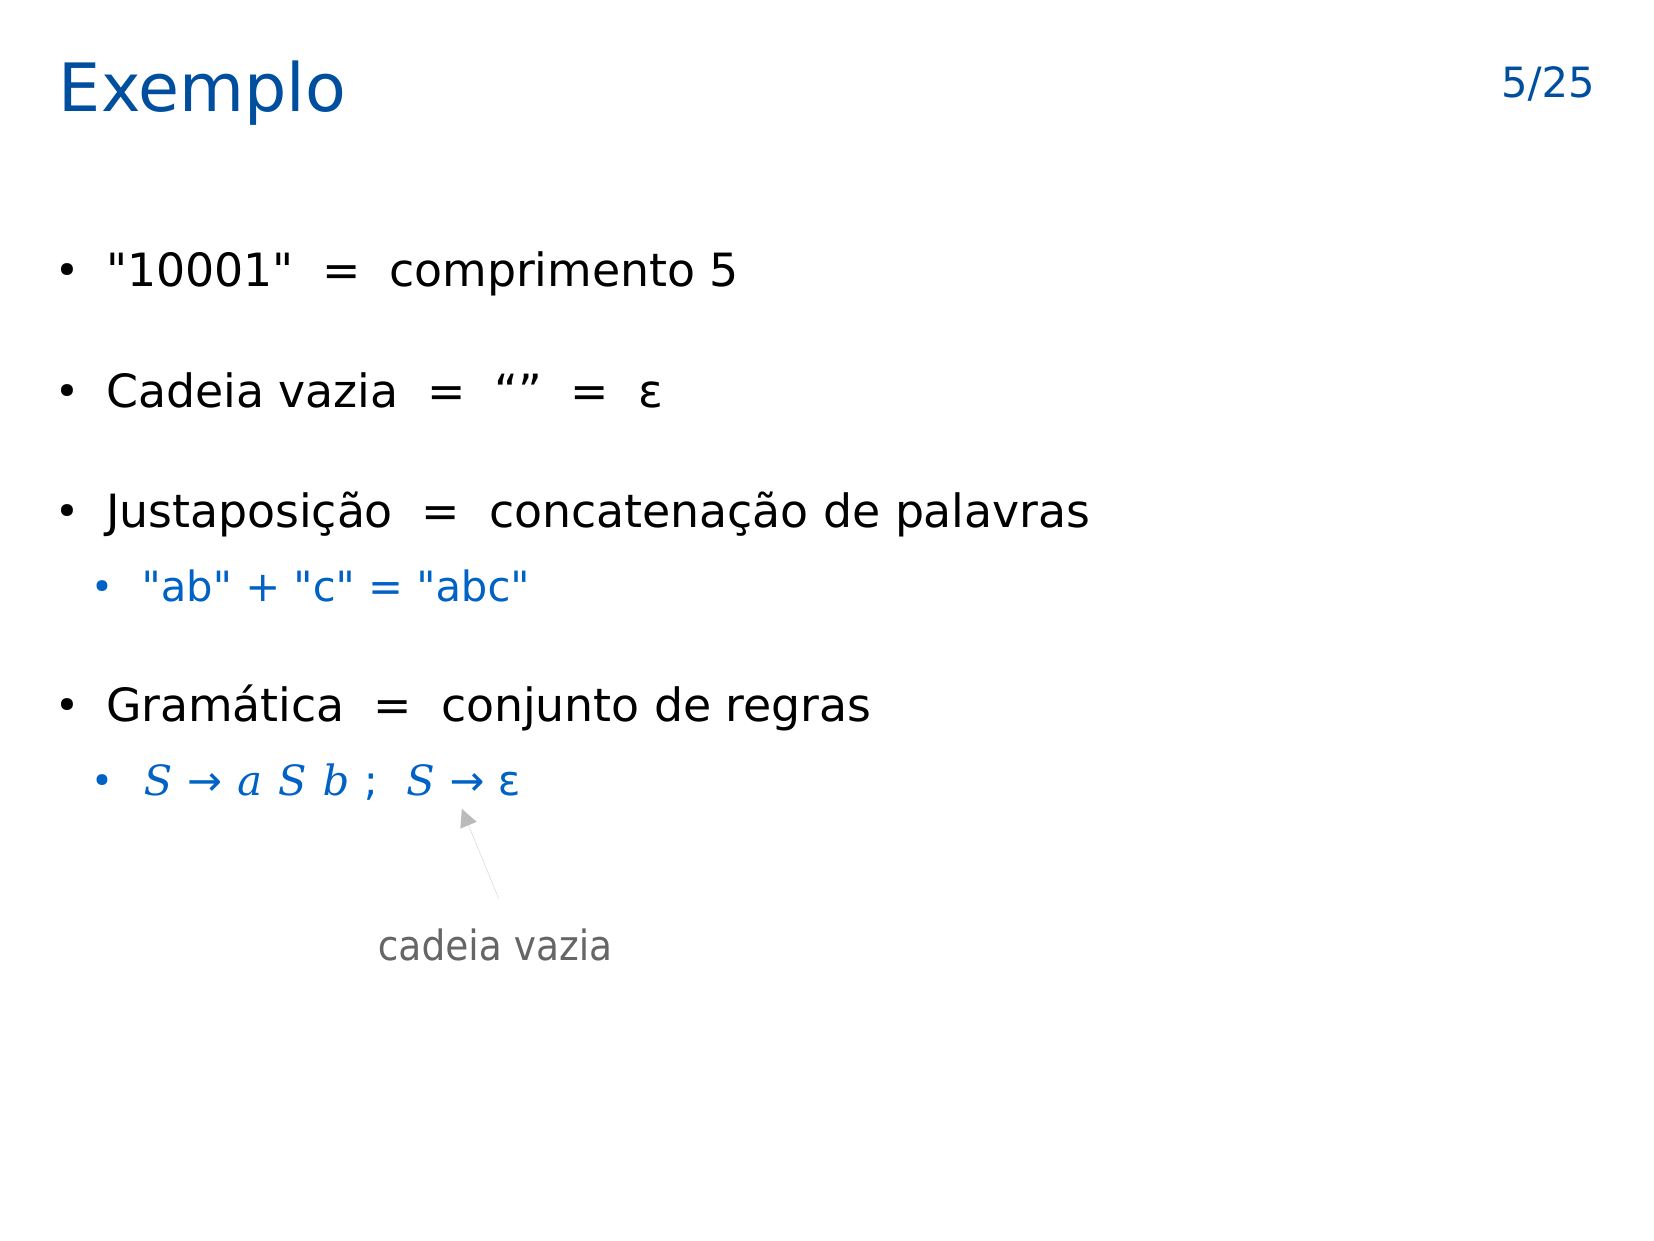

# Exemplo
5
"10001" = comprimento 5
Cadeia vazia = “” = ε
Justaposição = concatenação de palavras
"ab" + "c" = "abc"
Gramática = conjunto de regras
𝑆 → 𝑎 𝑆 𝑏 ; 𝑆 → ε
cadeia vazia